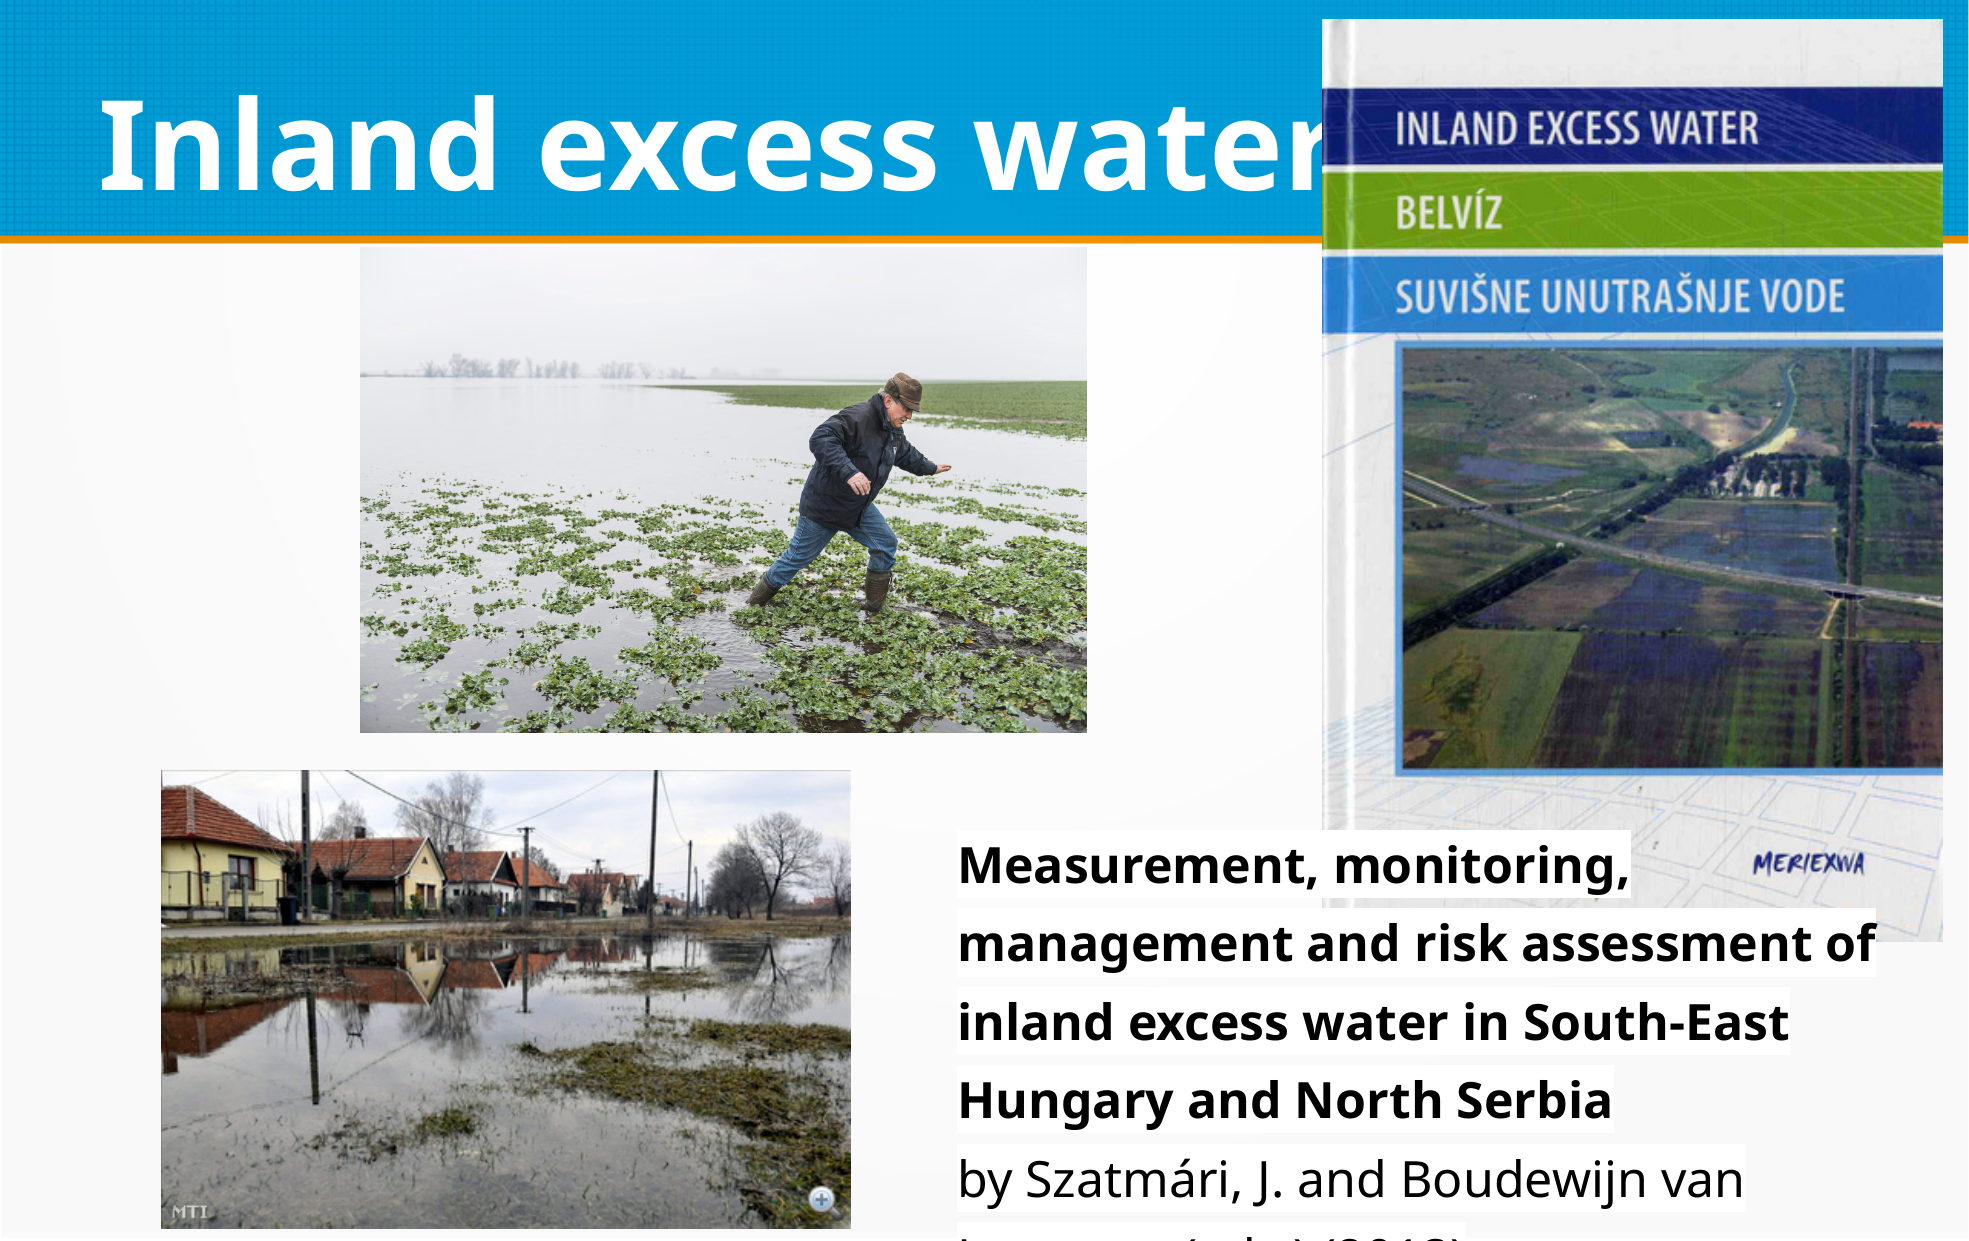

# Inland excess water
Measurement, monitoring, management and risk assessment of inland excess water in South-East Hungary and North Serbia
by Szatmári, J. and Boudewijn van Leeuwen (eds.) (2013)